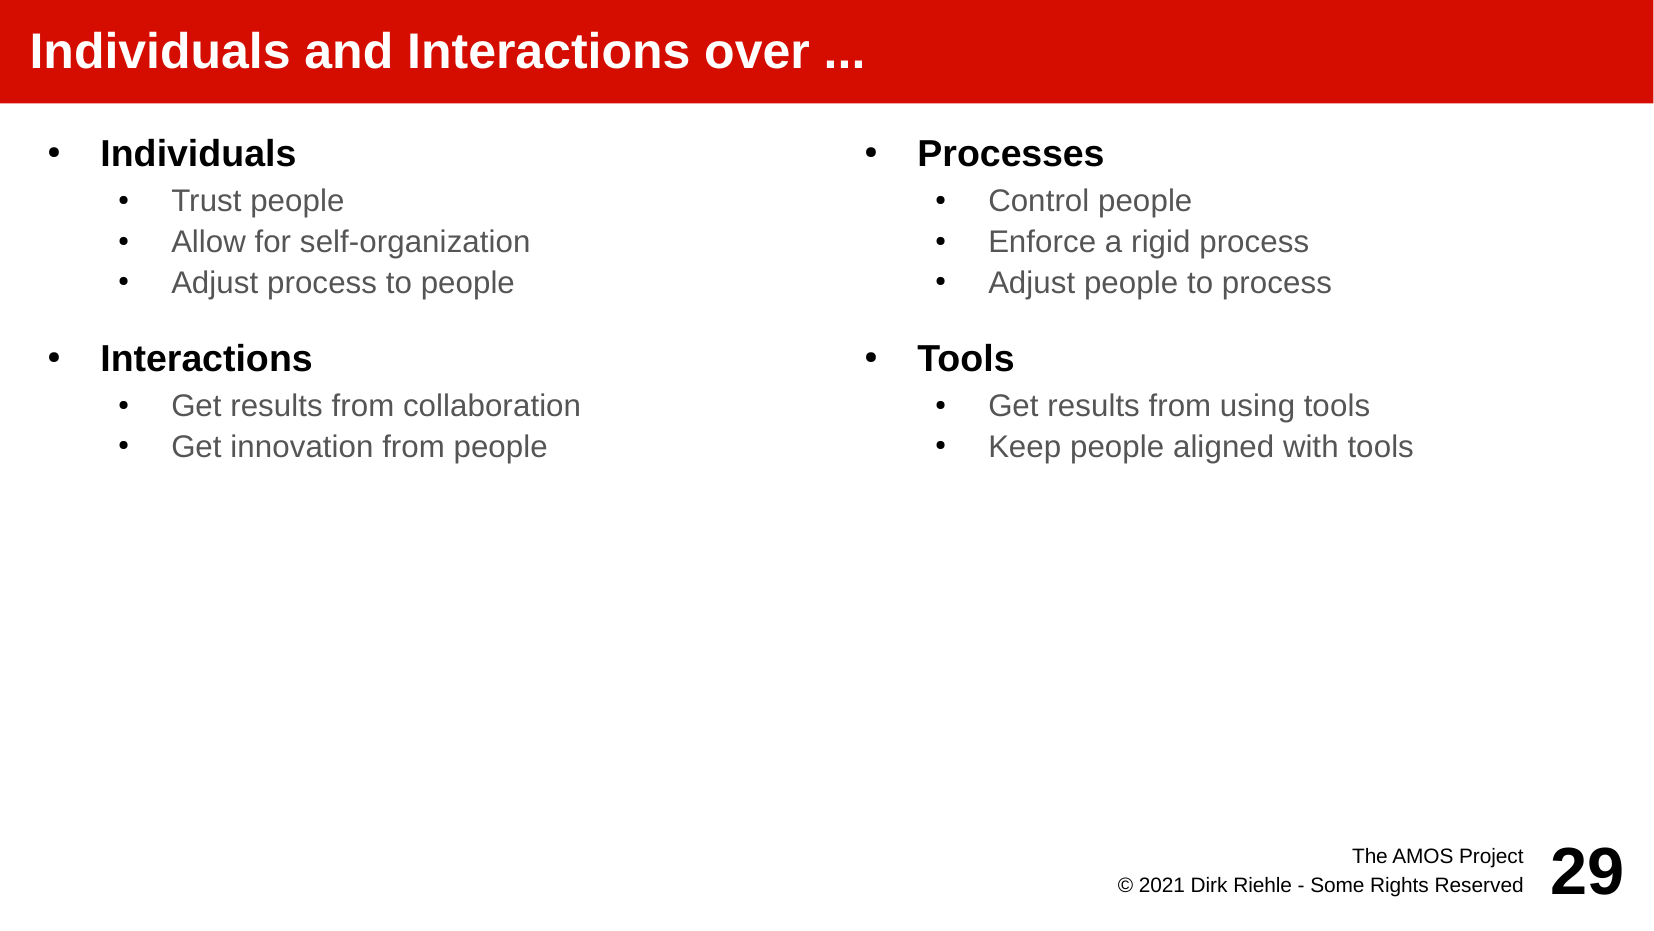

# Individuals and Interactions over ...
Individuals
Trust people
Allow for self-organization
Adjust process to people
Interactions
Get results from collaboration
Get innovation from people
Processes
Control people
Enforce a rigid process
Adjust people to process
Tools
Get results from using tools
Keep people aligned with tools
The AMOS Project
29
© 2021 Dirk Riehle - Some Rights Reserved